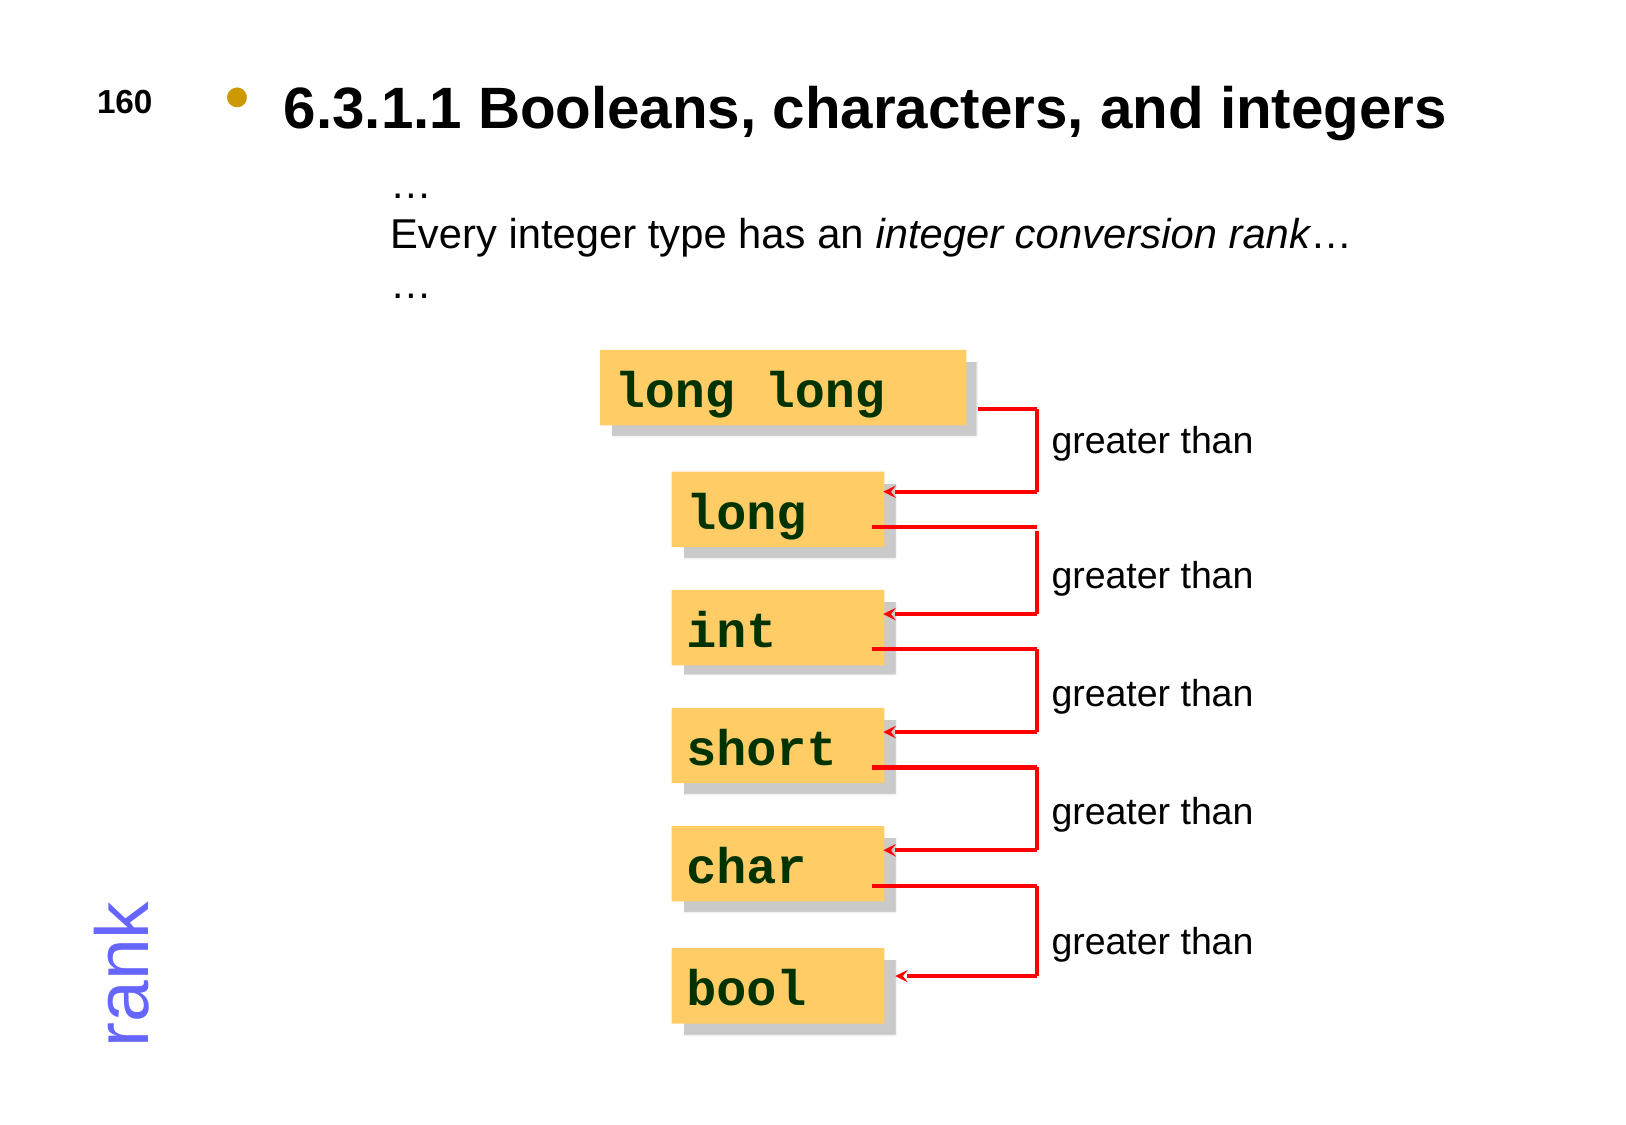

160
6.3.1.1 Booleans, characters, and integers
…
Every integer type has an integer conversion rank…
…
long long
greater than
long
greater than
# rank
int
greater than
short
greater than
char
greater than
bool